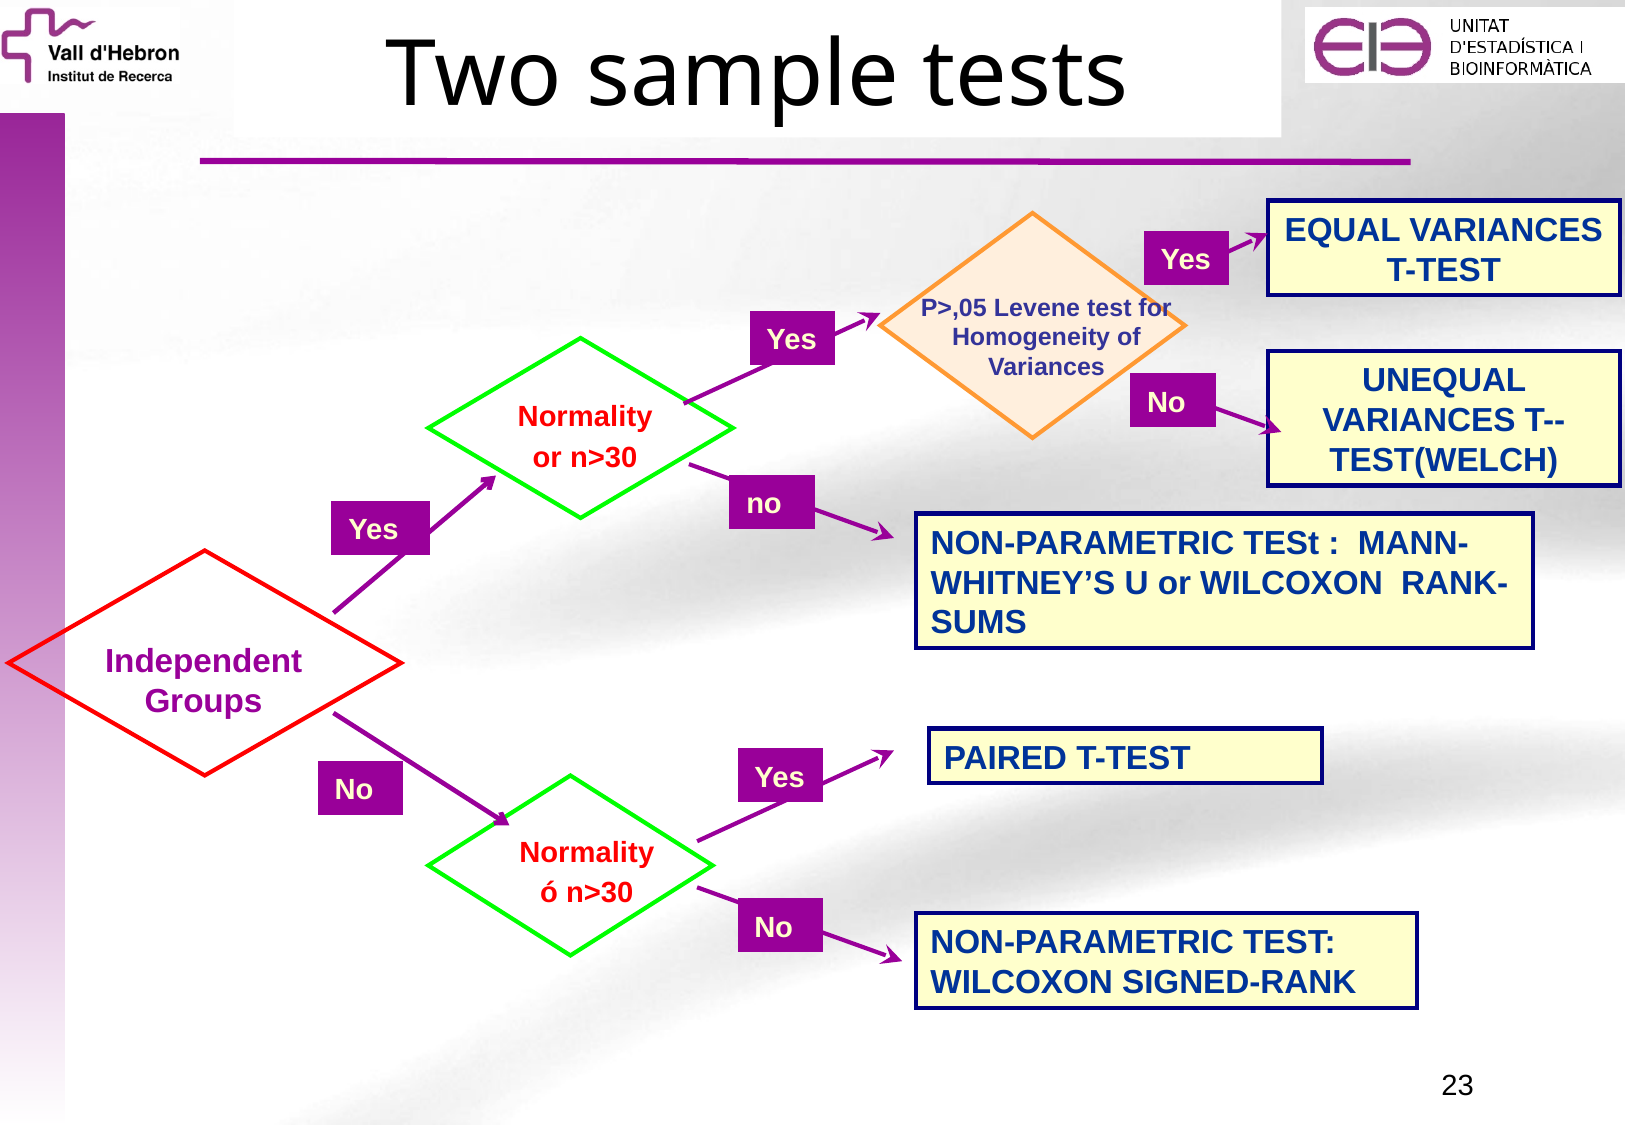

Two sample tests
EQUAL VARIANCES T-TEST
P>,05 Levene test for Homogeneity of Variances
Yes
Yes
Normality
or n>30
UNEQUAL VARIANCES T--TEST(WELCH)
No
no
Yes
NON-PARAMETRIC TESt : MANN-WHITNEY’S U or WILCOXON RANK-SUMS
Independent Groups
No
PAIRED T-TEST
Yes
Normality
ó n>30
No
NON-PARAMETRIC TEST: WILCOXON SIGNED-RANK